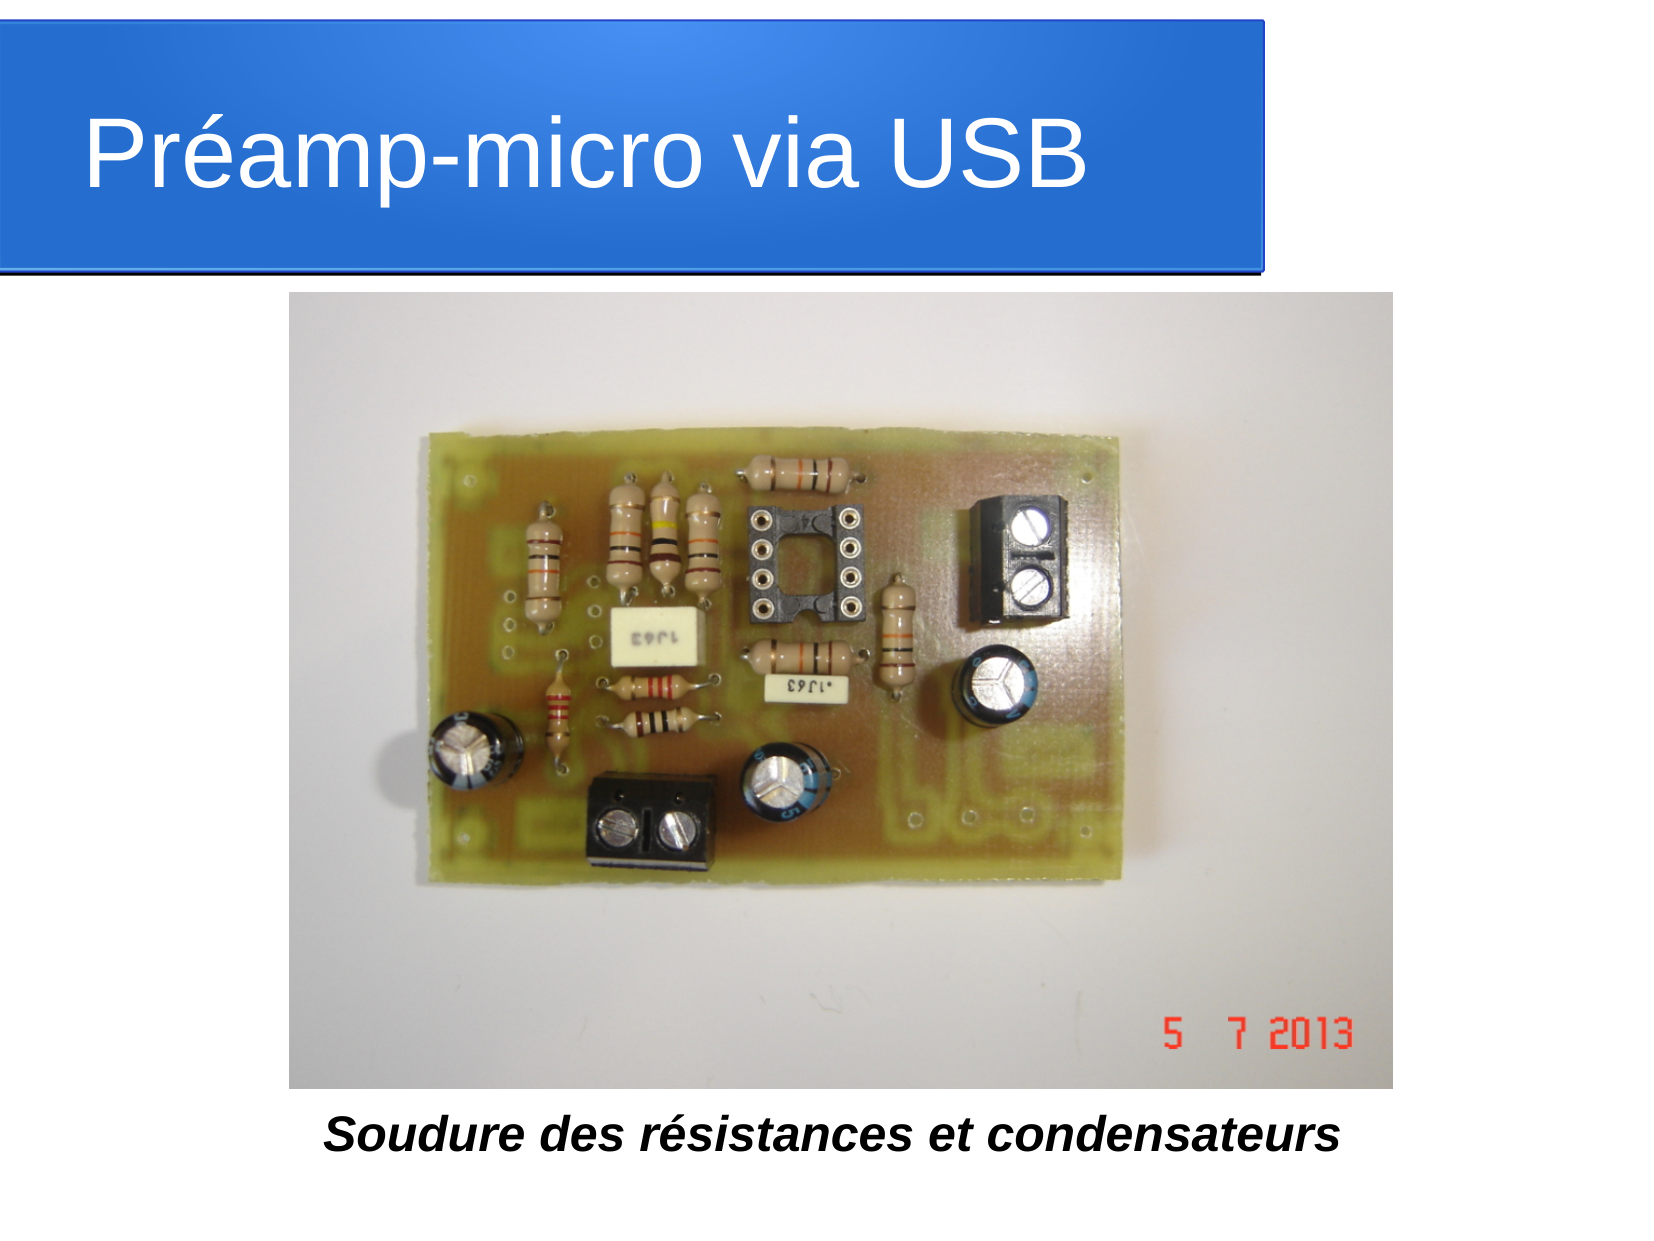

# Préamp-micro via USB
Soudure des résistances et condensateurs